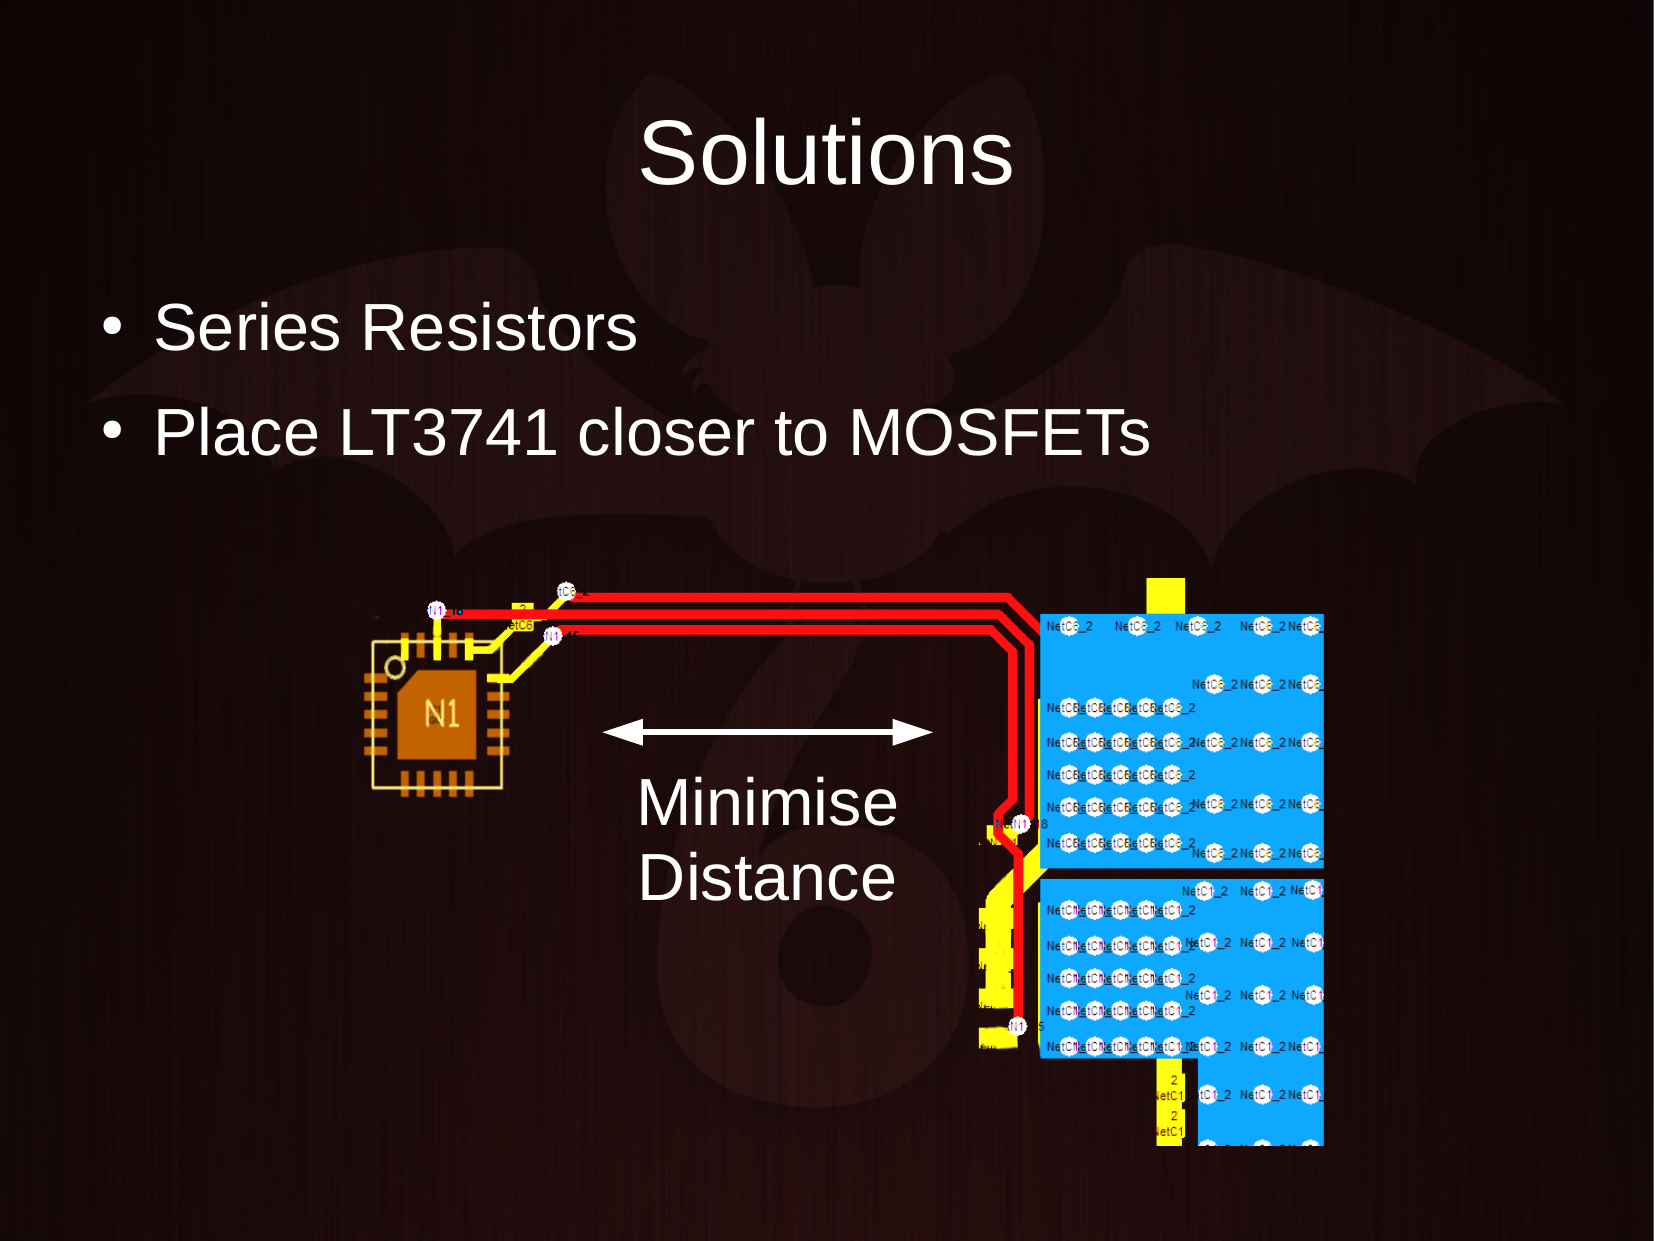

# Solutions
Series Resistors
Place LT3741 closer to MOSFETs
Minimise
Distance